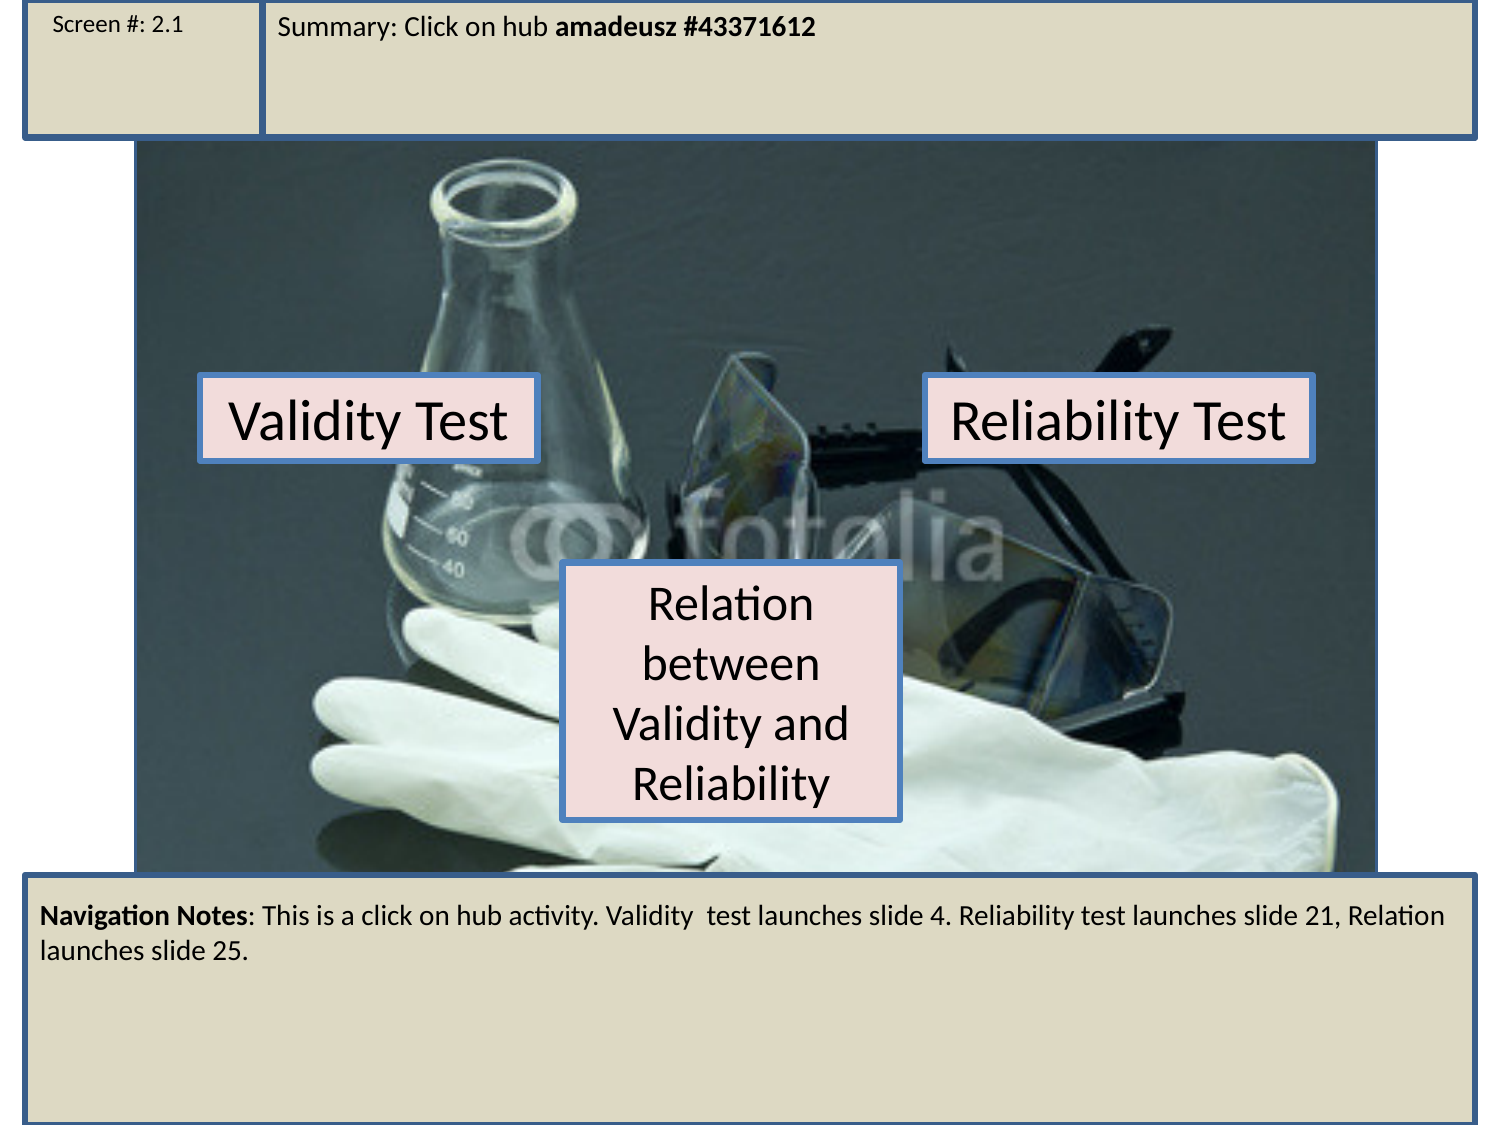

Screen #: 2.1
Summary: Click on hub amadeusz #43371612
Validity Test
Reliability Test
Relation between Validity and Reliability
Navigation Notes: This is a click on hub activity. Validity test launches slide 4. Reliability test launches slide 21, Relation launches slide 25.